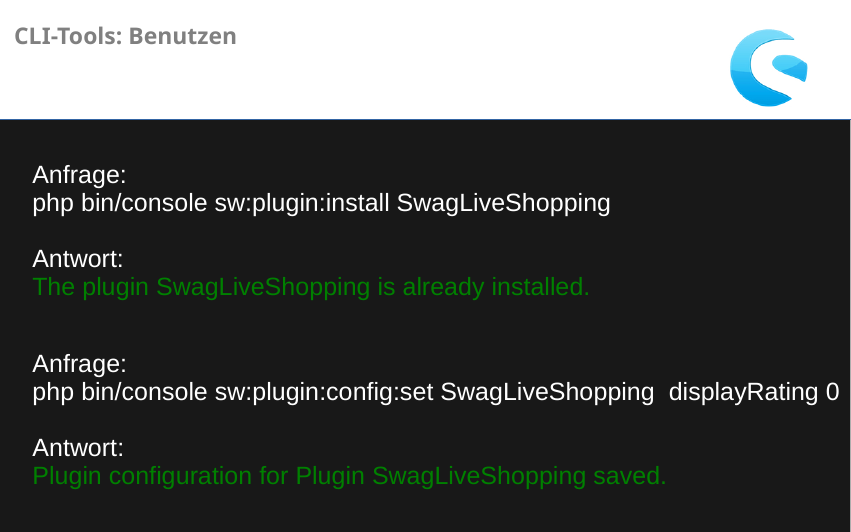

# CLI-Tools: Benutzen
Anfrage:
php bin/console sw:plugin:install SwagLiveShopping
Antwort:
The plugin SwagLiveShopping is already installed.
Anfrage:
php bin/console sw:plugin:config:set SwagLiveShopping displayRating 0
Antwort:
Plugin configuration for Plugin SwagLiveShopping saved.